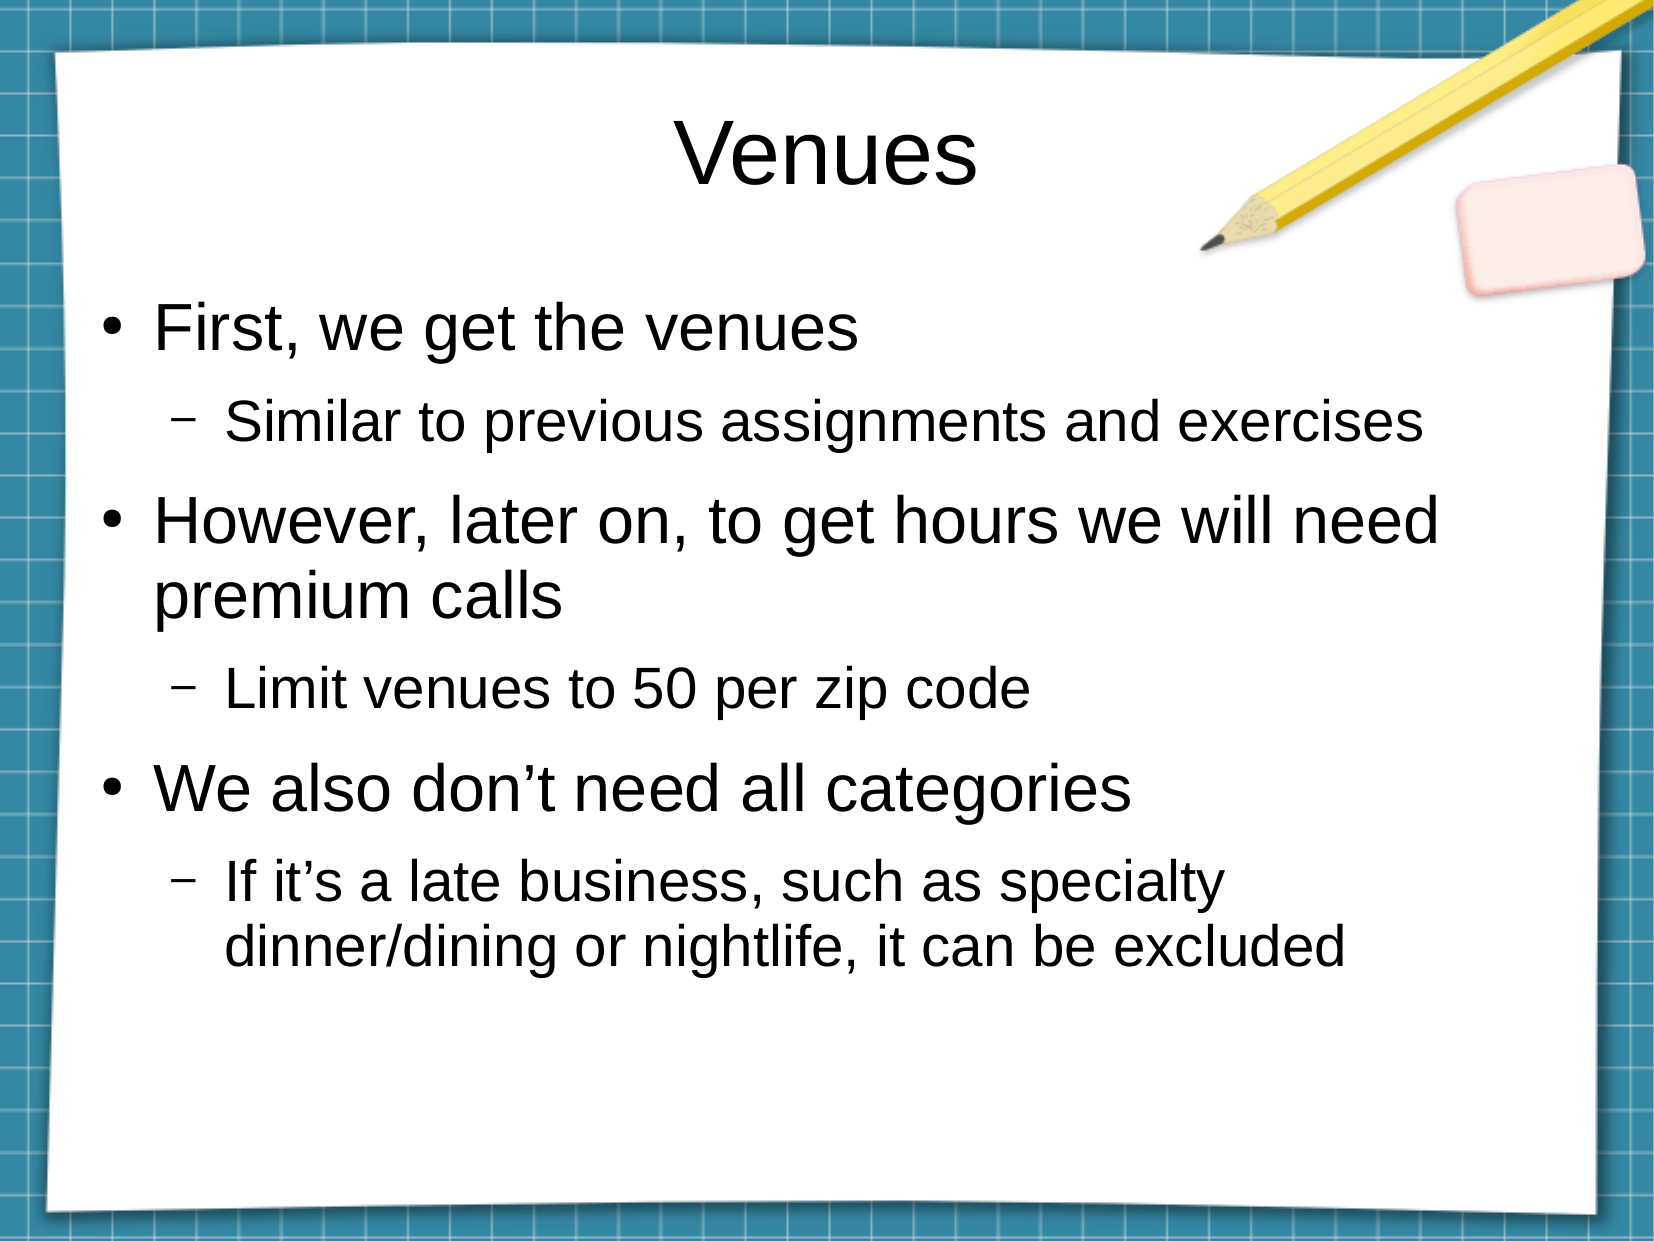

# Venues
First, we get the venues
Similar to previous assignments and exercises
However, later on, to get hours we will need premium calls
Limit venues to 50 per zip code
We also don’t need all categories
If it’s a late business, such as specialty dinner/dining or nightlife, it can be excluded